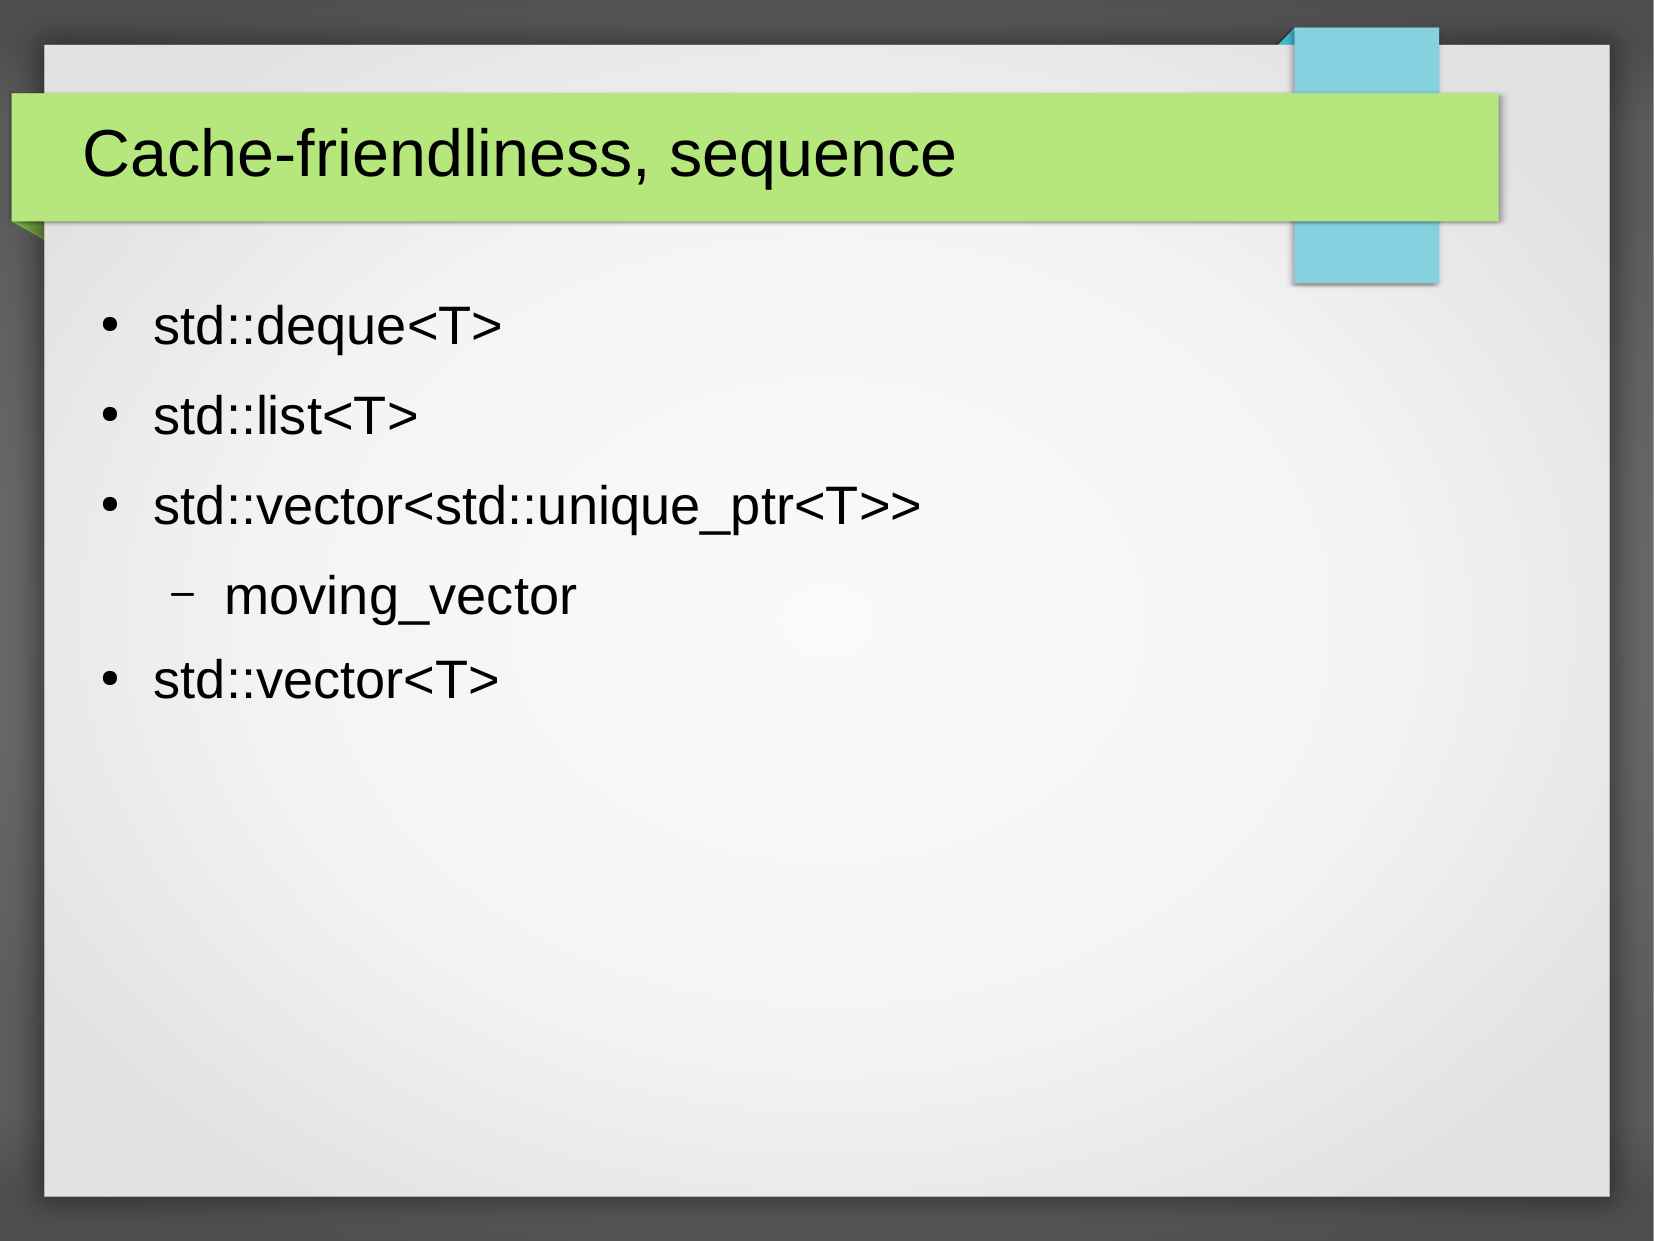

# Cache-friendliness, sequence
std::deque<T>
std::list<T>
std::vector<std::unique_ptr<T>>
moving_vector
std::vector<T>